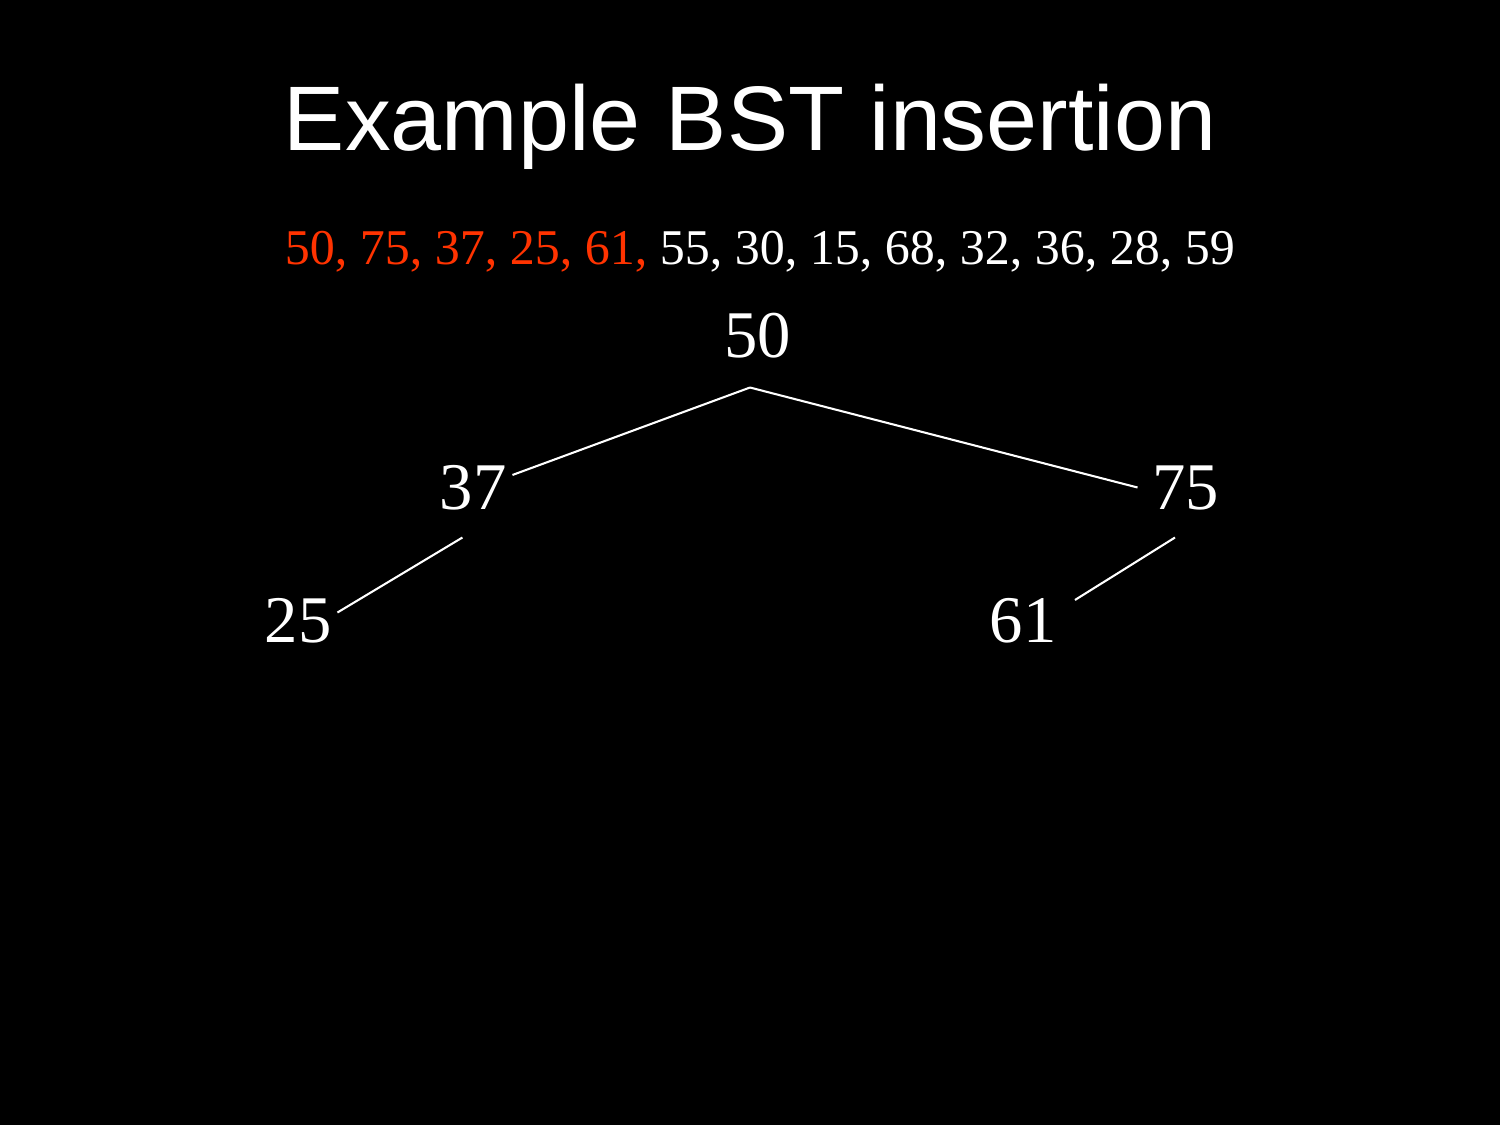

# Example BST insertion
50, 75, 37, 25, 61, 55, 30, 15, 68, 32, 36, 28, 59
50
37
75
25
61